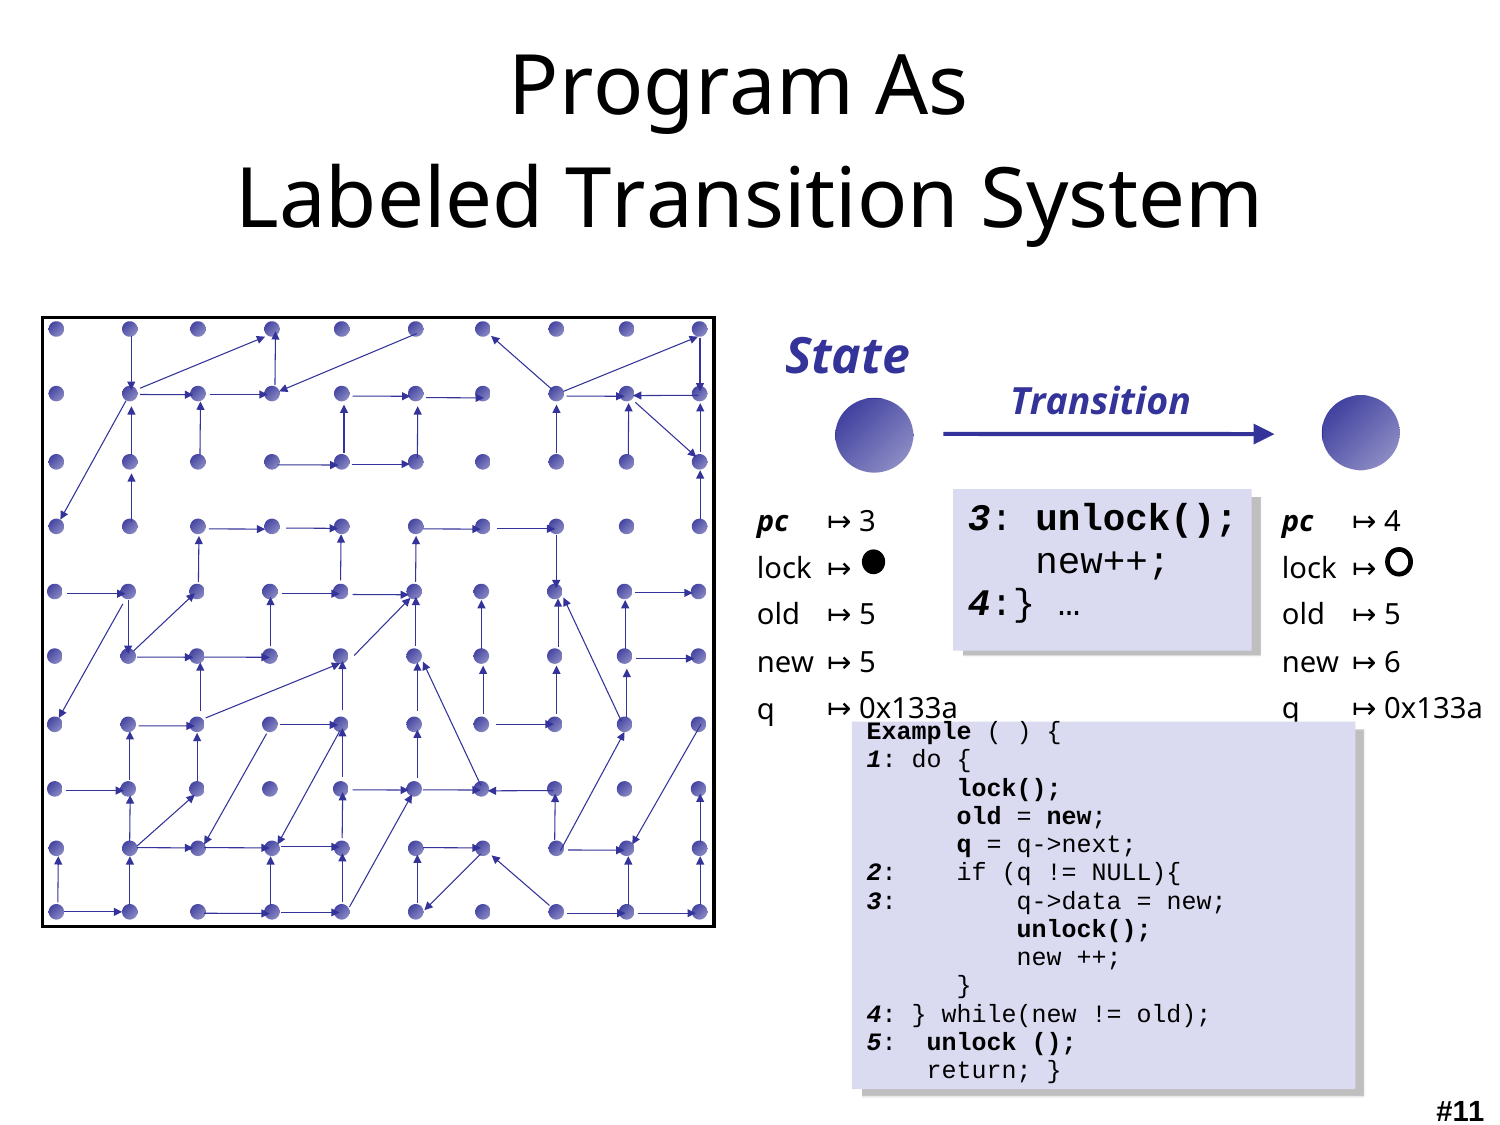

# Program As Labeled Transition System
State
Transition
3: unlock();
 new++;
4:} …
pc
lock
old
new
q
 3

 5
 5
 0x133a
pc
lock
old
new
q
 4

 5
 6
 0x133a
Example ( ) {
1: do {
 lock();
 old = new;
 q = q->next;
2: if (q != NULL){
3:	q->data = new;
	unlock();
	new ++;
 }
4: } while(new != old);
5: unlock ();
 return; }
11